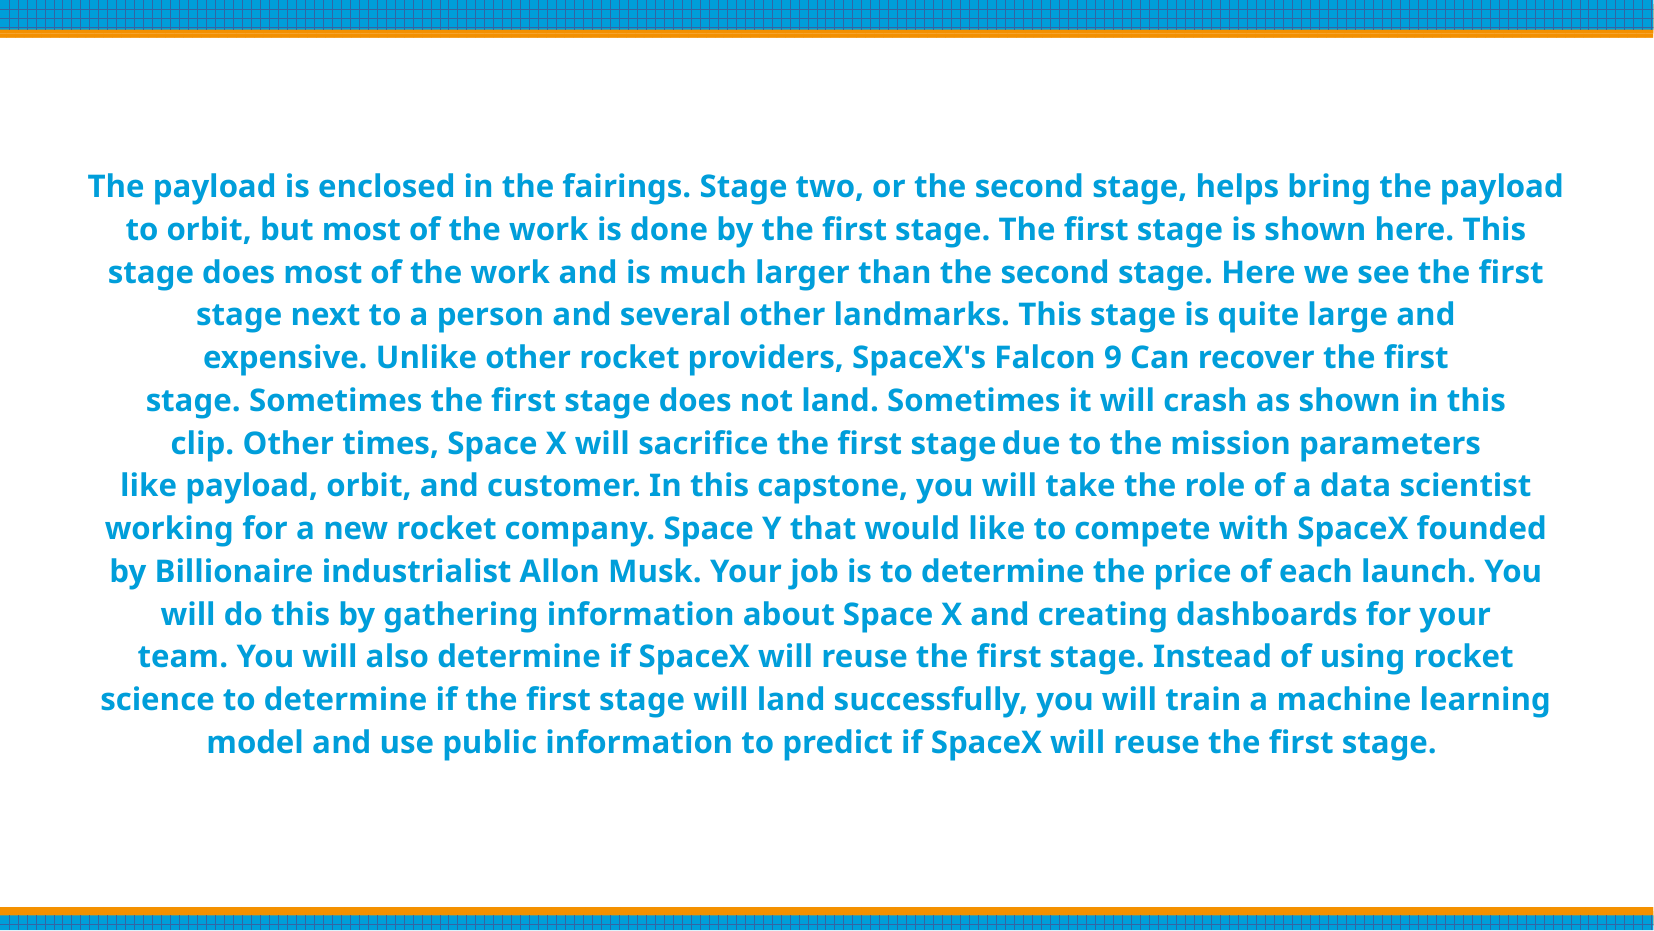

# The payload is enclosed in the fairings. Stage two, or the second stage, helps bring the payload to orbit, but most of the work is done by the first stage. The first stage is shown here. This stage does most of the work and is much larger than the second stage. Here we see the first stage next to a person and several other landmarks. This stage is quite large and expensive. Unlike other rocket providers, SpaceX's Falcon 9 Can recover the first stage. Sometimes the first stage does not land. Sometimes it will crash as shown in this clip. Other times, Space X will sacrifice the first stage due to the mission parameters like payload, orbit, and customer. In this capstone, you will take the role of a data scientist working for a new rocket company. Space Y that would like to compete with SpaceX founded by Billionaire industrialist Allon Musk. Your job is to determine the price of each launch. You will do this by gathering information about Space X and creating dashboards for your team. You will also determine if SpaceX will reuse the first stage. Instead of using rocket science to determine if the first stage will land successfully, you will train a machine learning model and use public information to predict if SpaceX will reuse the first stage.